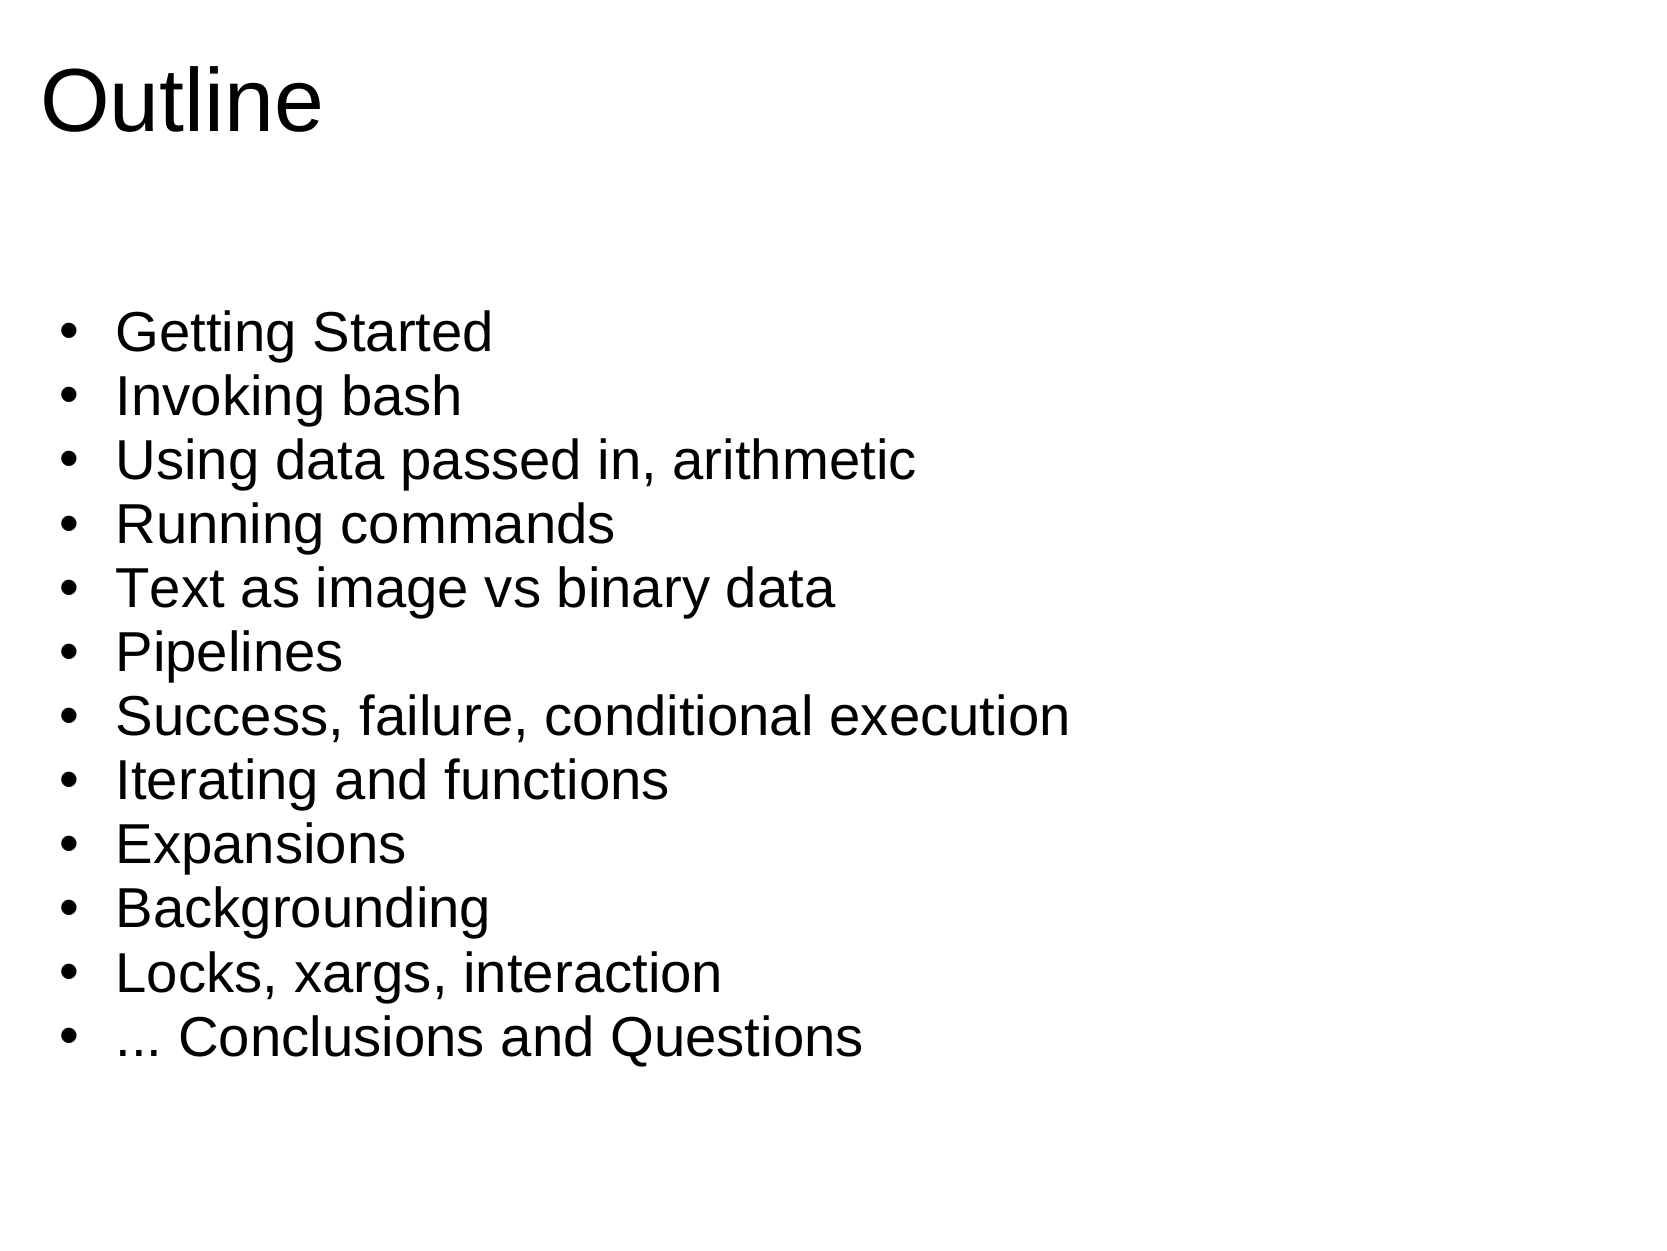

# Outline
Getting Started
Invoking bash
Using data passed in, arithmetic
Running commands
Text as image vs binary data
Pipelines
Success, failure, conditional execution
Iterating and functions
Expansions
Backgrounding
Locks, xargs, interaction
... Conclusions and Questions